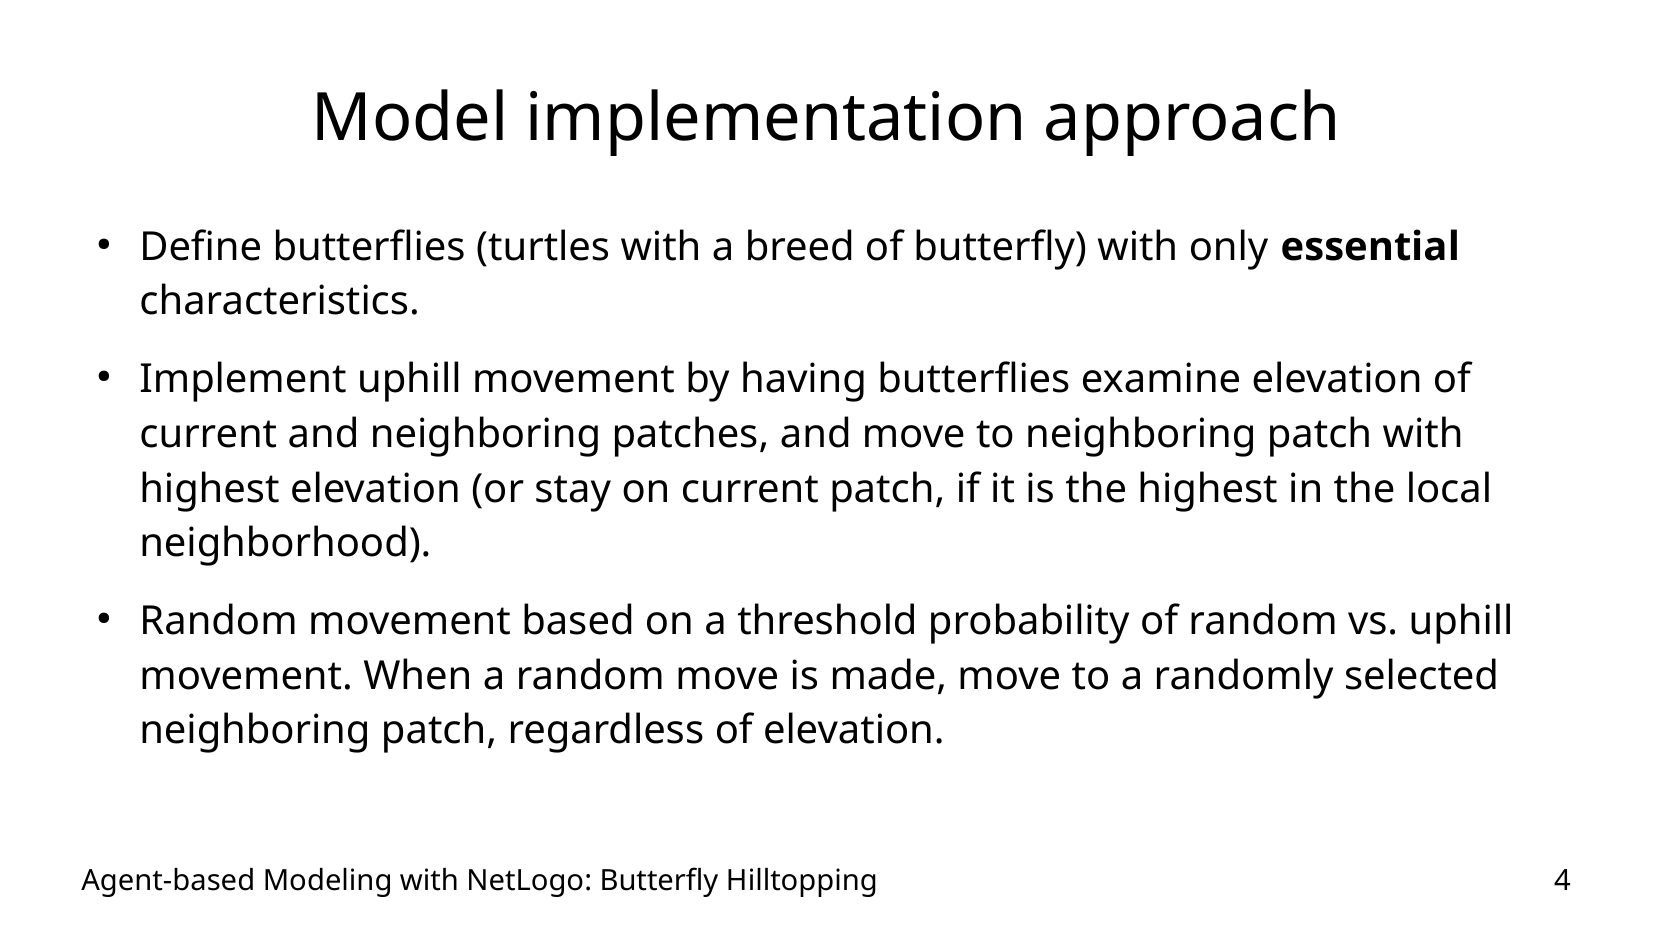

# Model implementation approach
Define butterflies (turtles with a breed of butterfly) with only essential characteristics.
Implement uphill movement by having butterflies examine elevation of current and neighboring patches, and move to neighboring patch with highest elevation (or stay on current patch, if it is the highest in the local neighborhood).
Random movement based on a threshold probability of random vs. uphill movement. When a random move is made, move to a randomly selected neighboring patch, regardless of elevation.
Agent-based Modeling with NetLogo: Butterfly Hilltopping
4